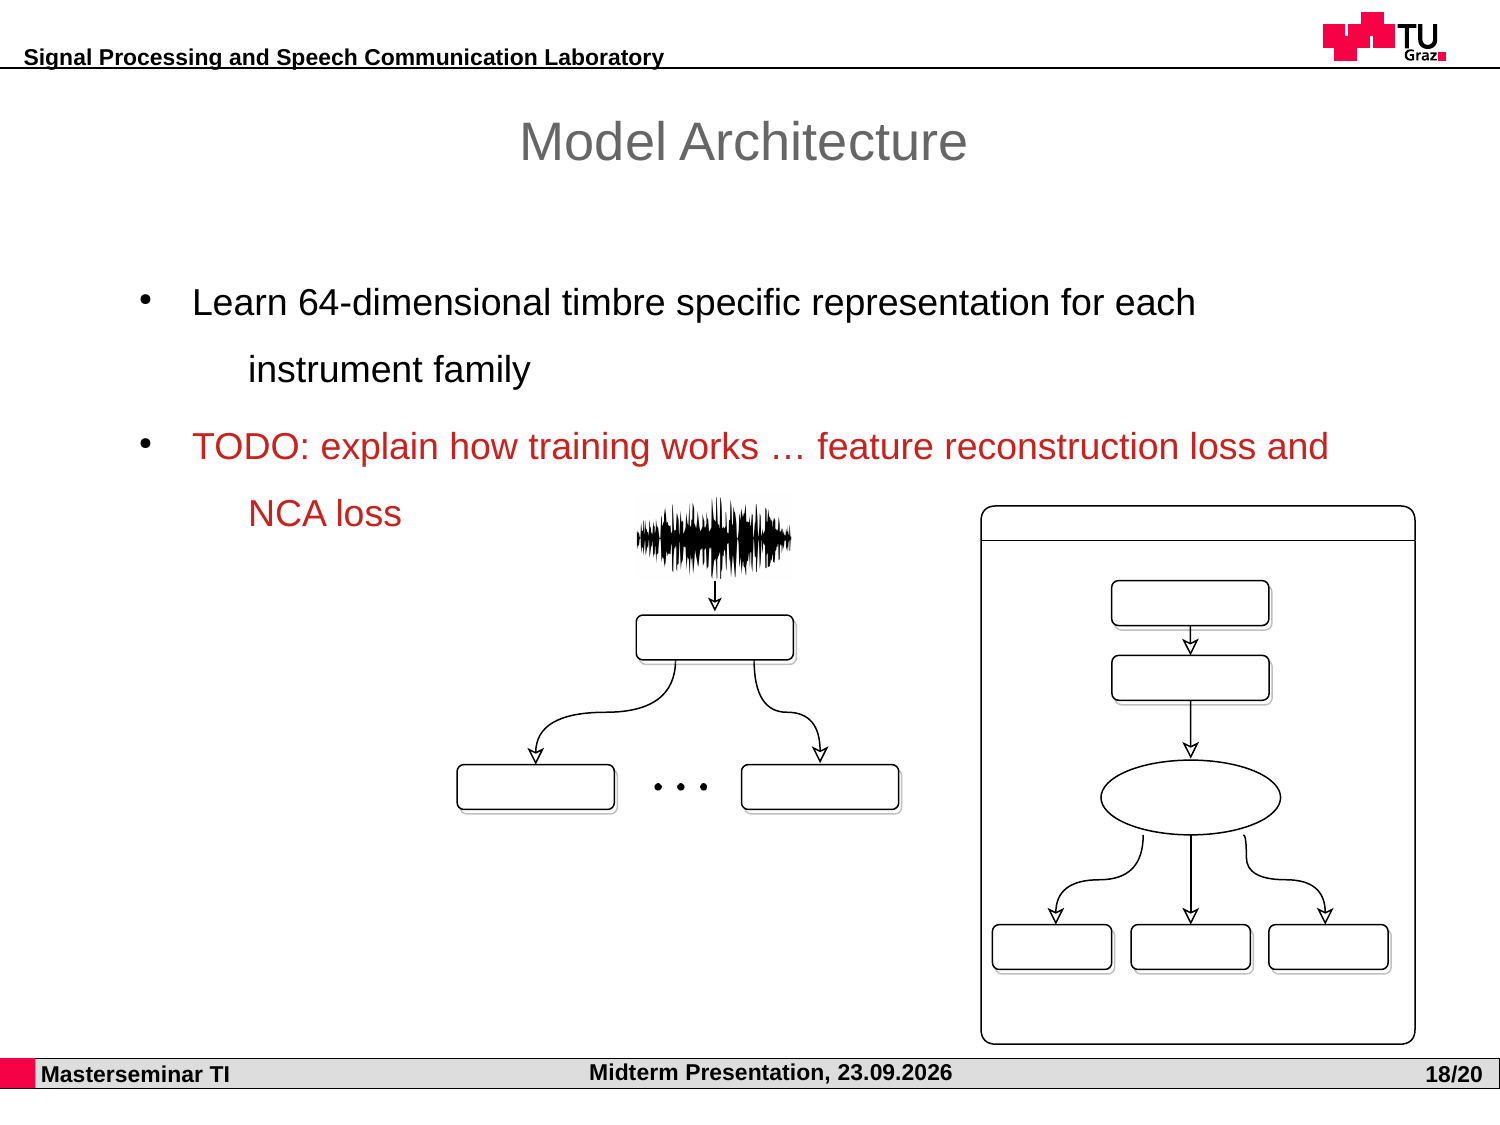

# Model Architecture
Learn 64-dimensional timbre specific representation for each instrument family
TODO: explain how training works … feature reconstruction loss and NCA loss